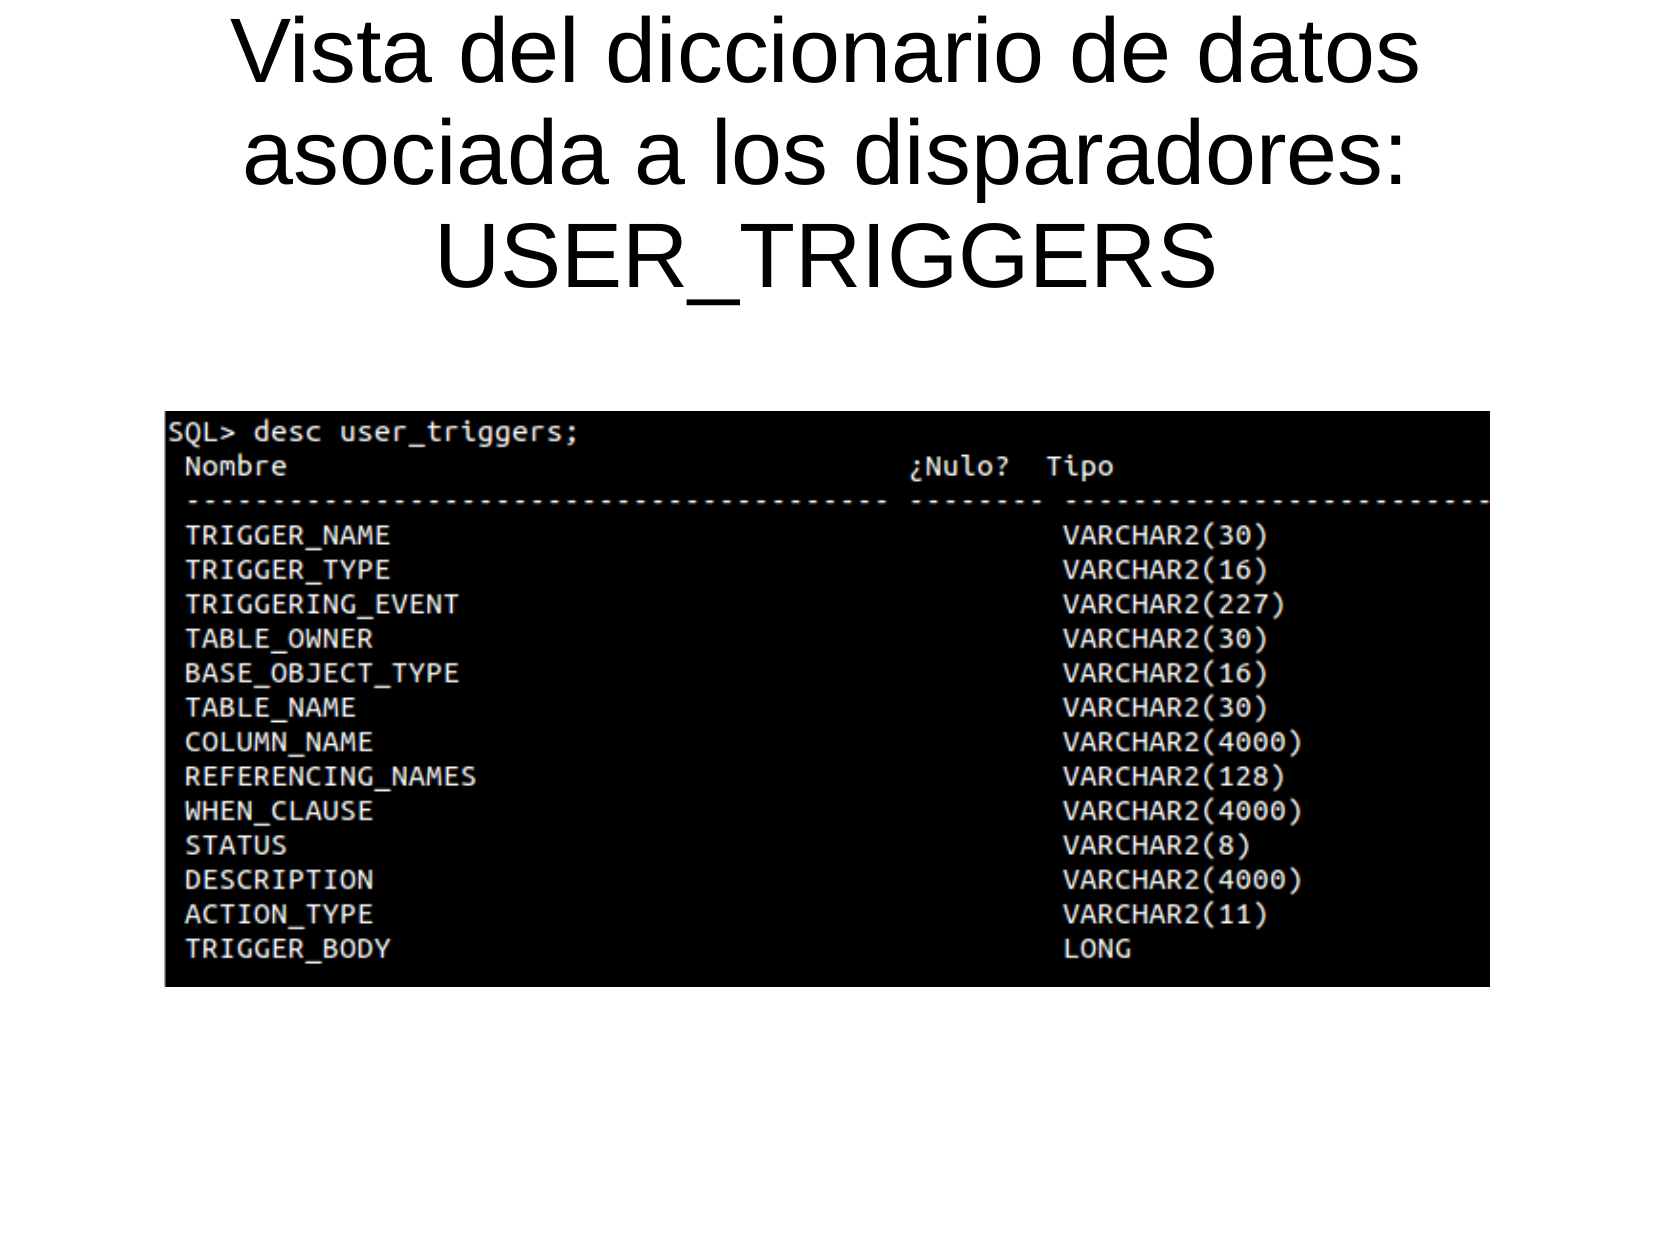

# Vista del diccionario de datos asociada a los disparadores: USER_TRIGGERS